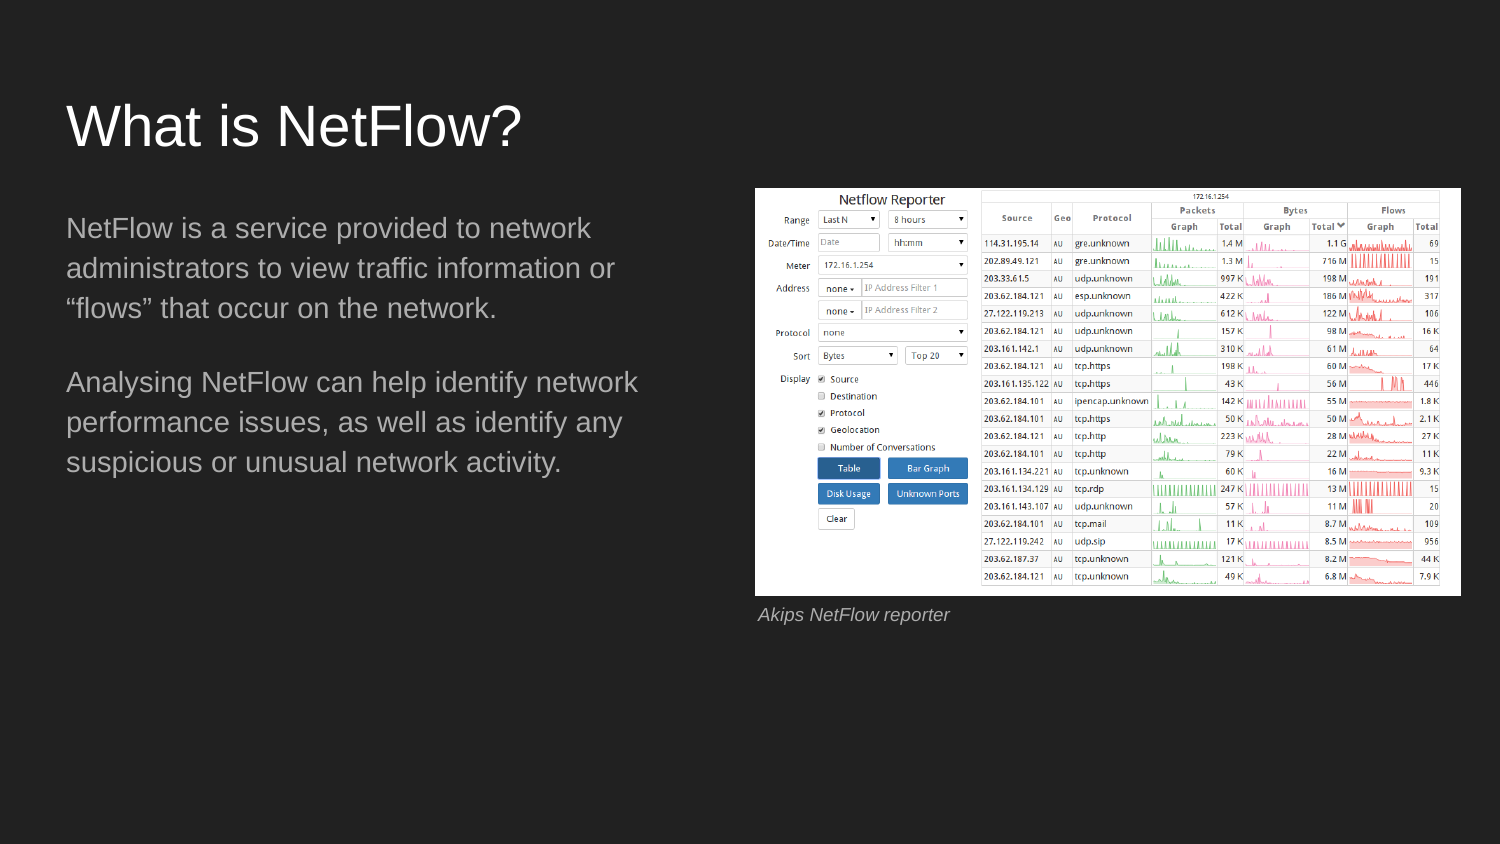

# What is NetFlow?
NetFlow is a service provided to network administrators to view traffic information or “flows” that occur on the network.
Analysing NetFlow can help identify network performance issues, as well as identify any suspicious or unusual network activity.
Akips NetFlow reporter